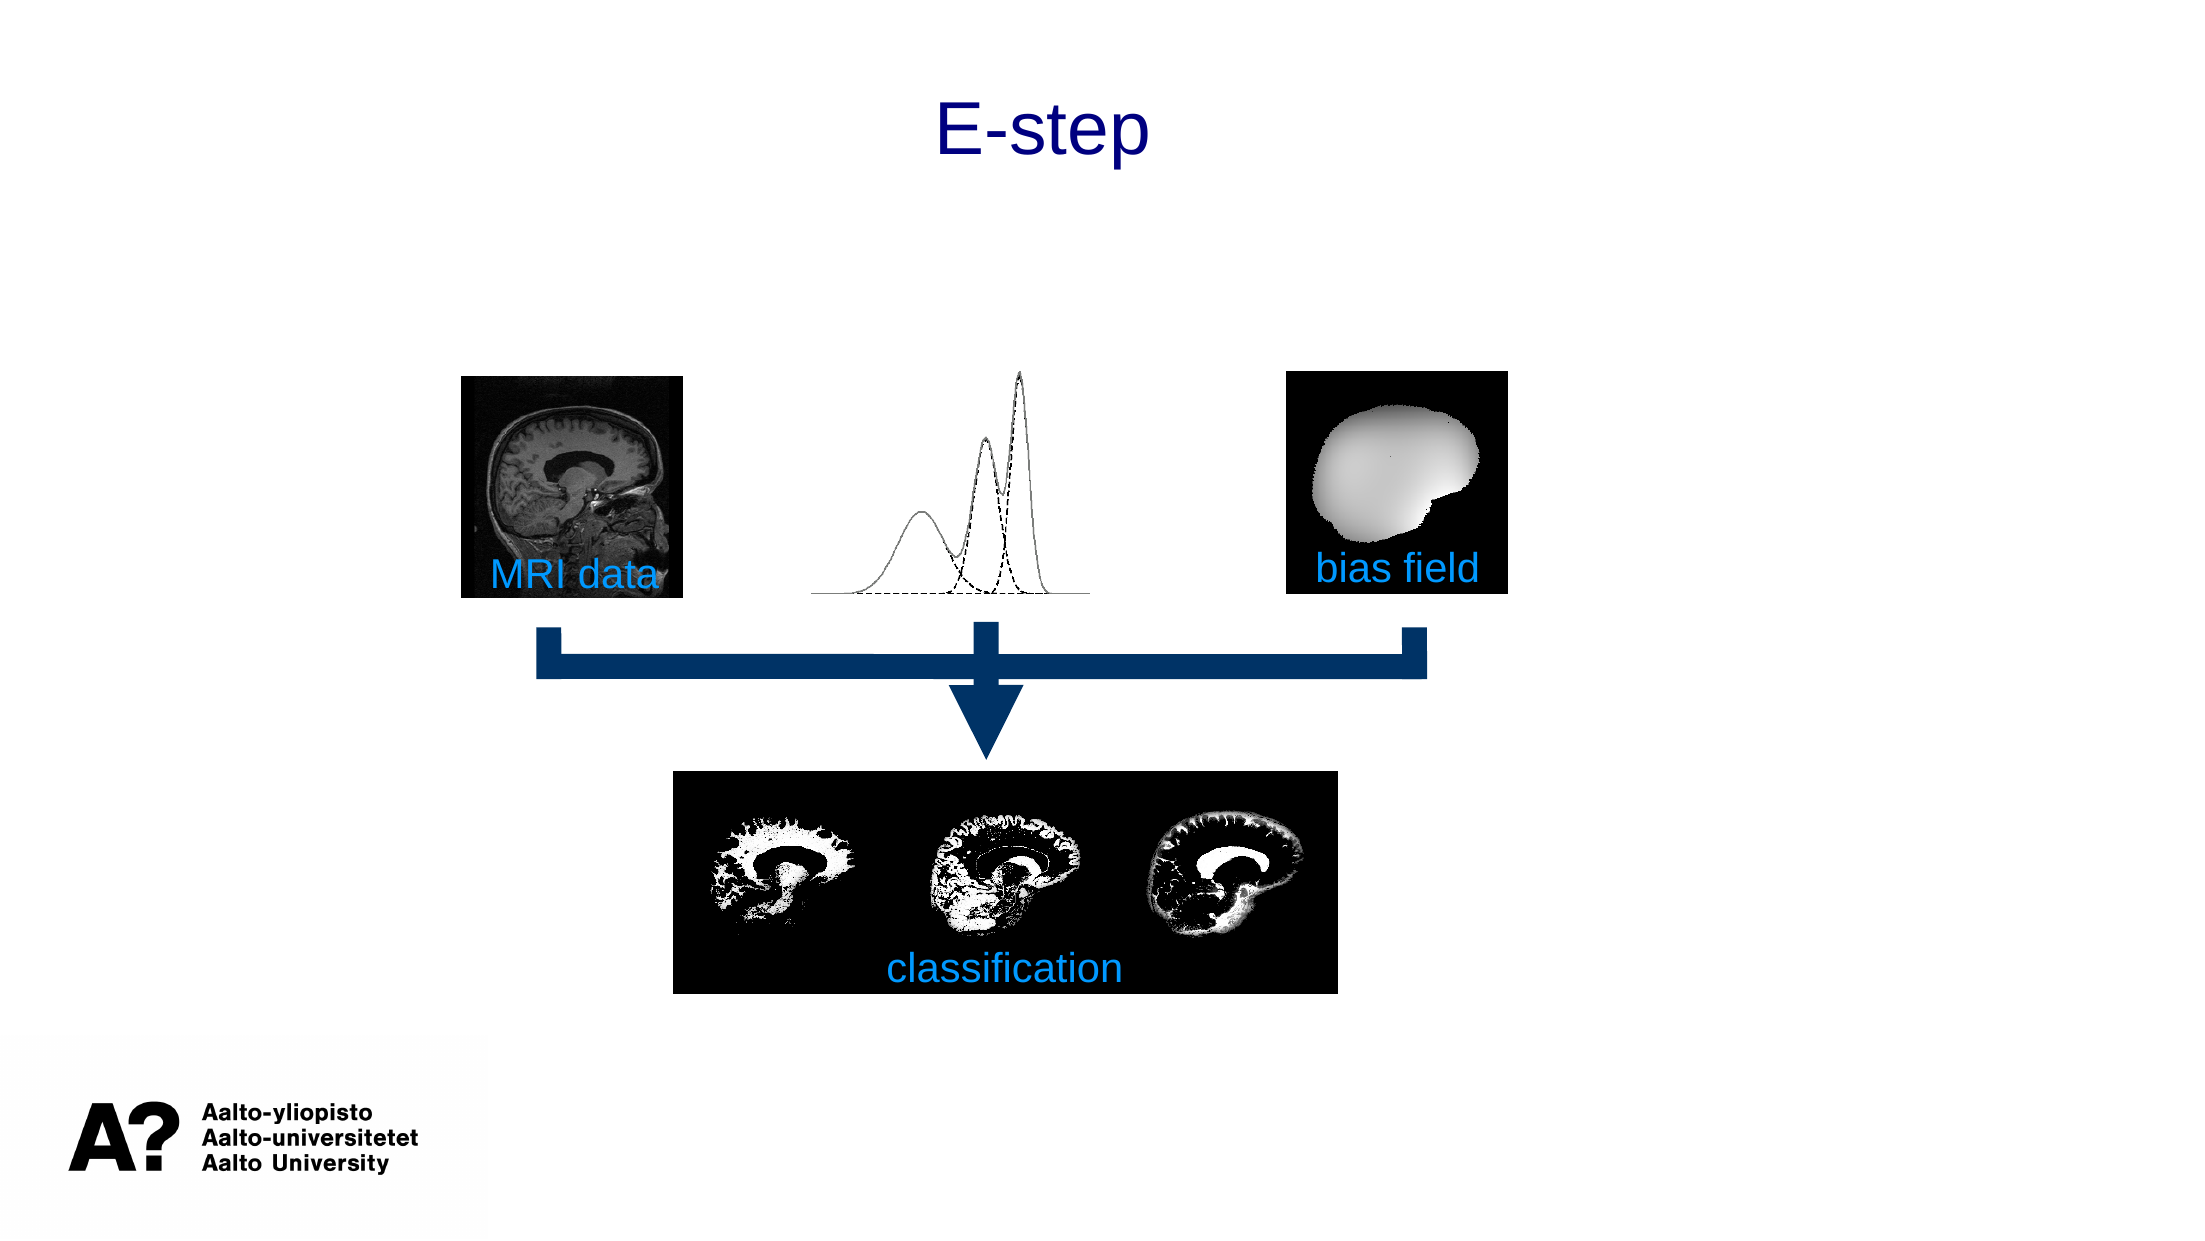

# E-step
bias field
MRI data
classification